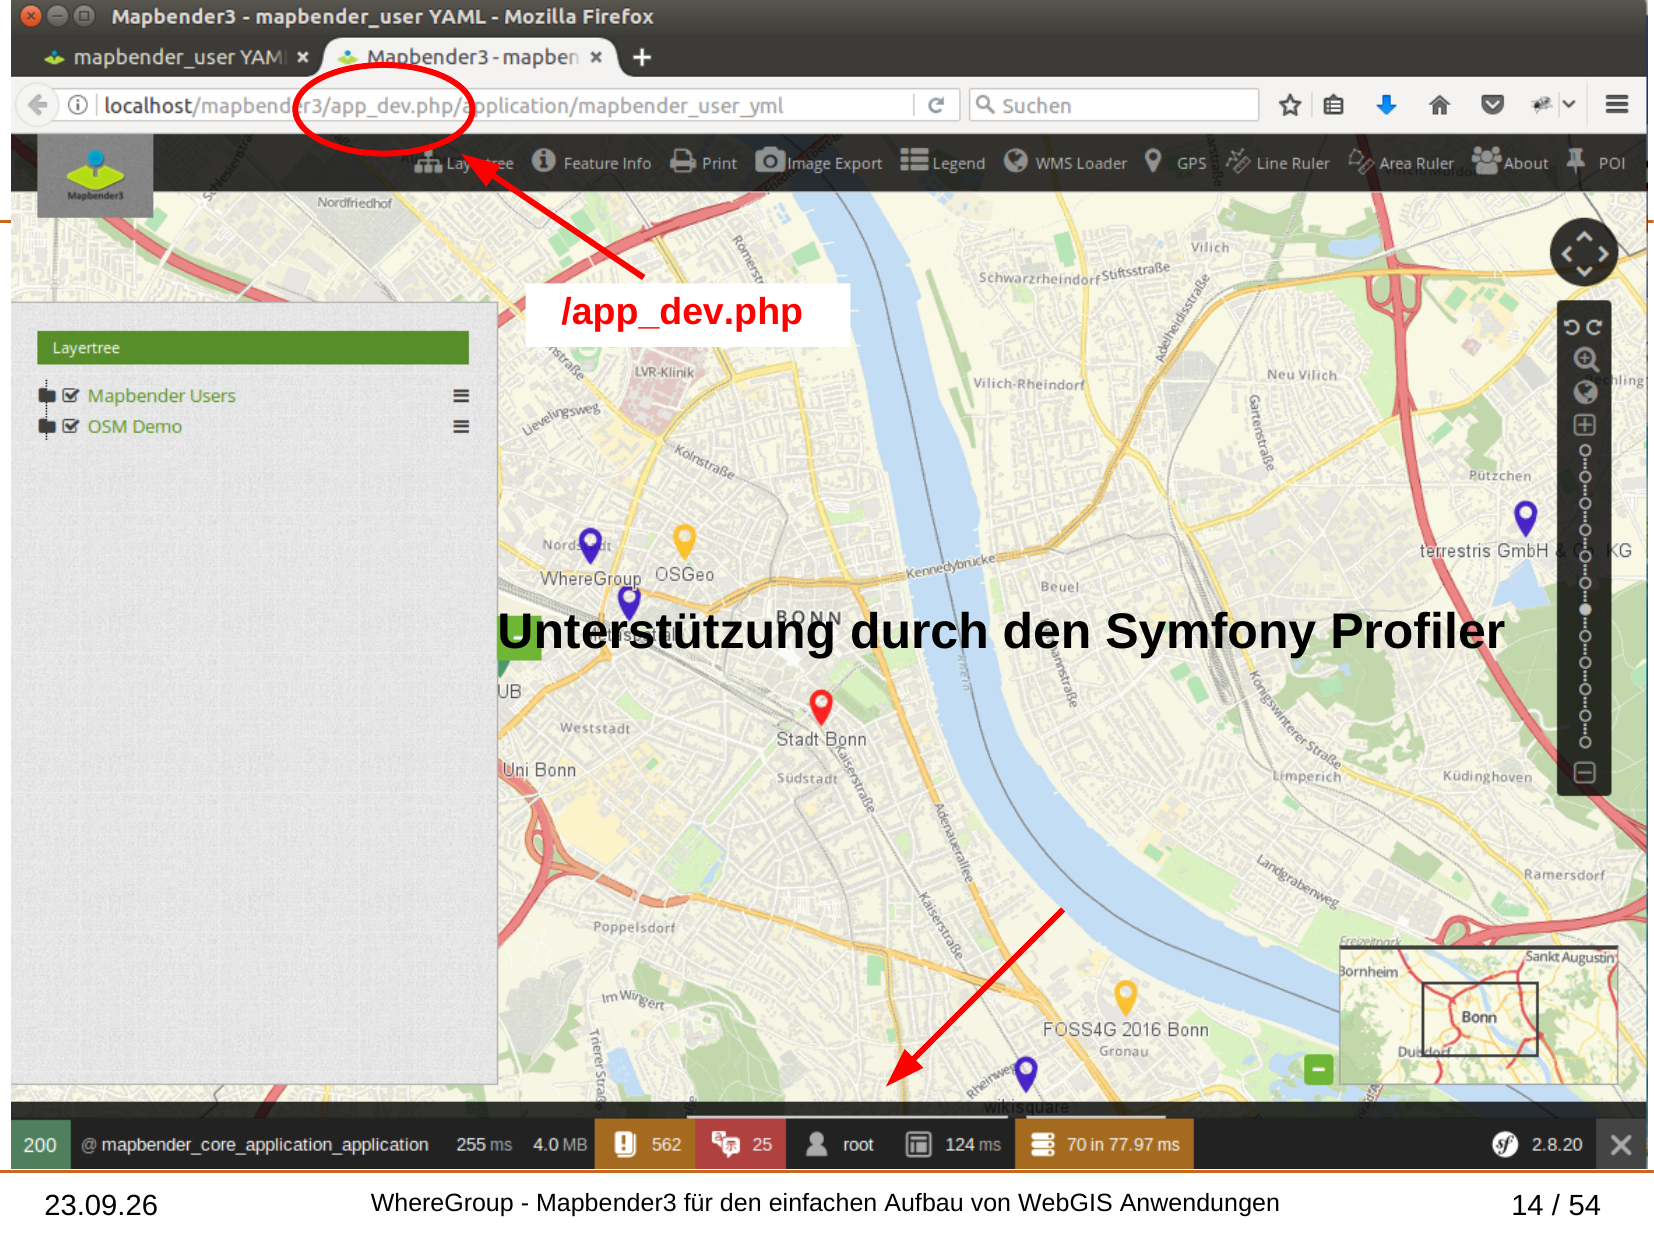

/app_dev.php
# Unterstützung durch den Symfony Profiler